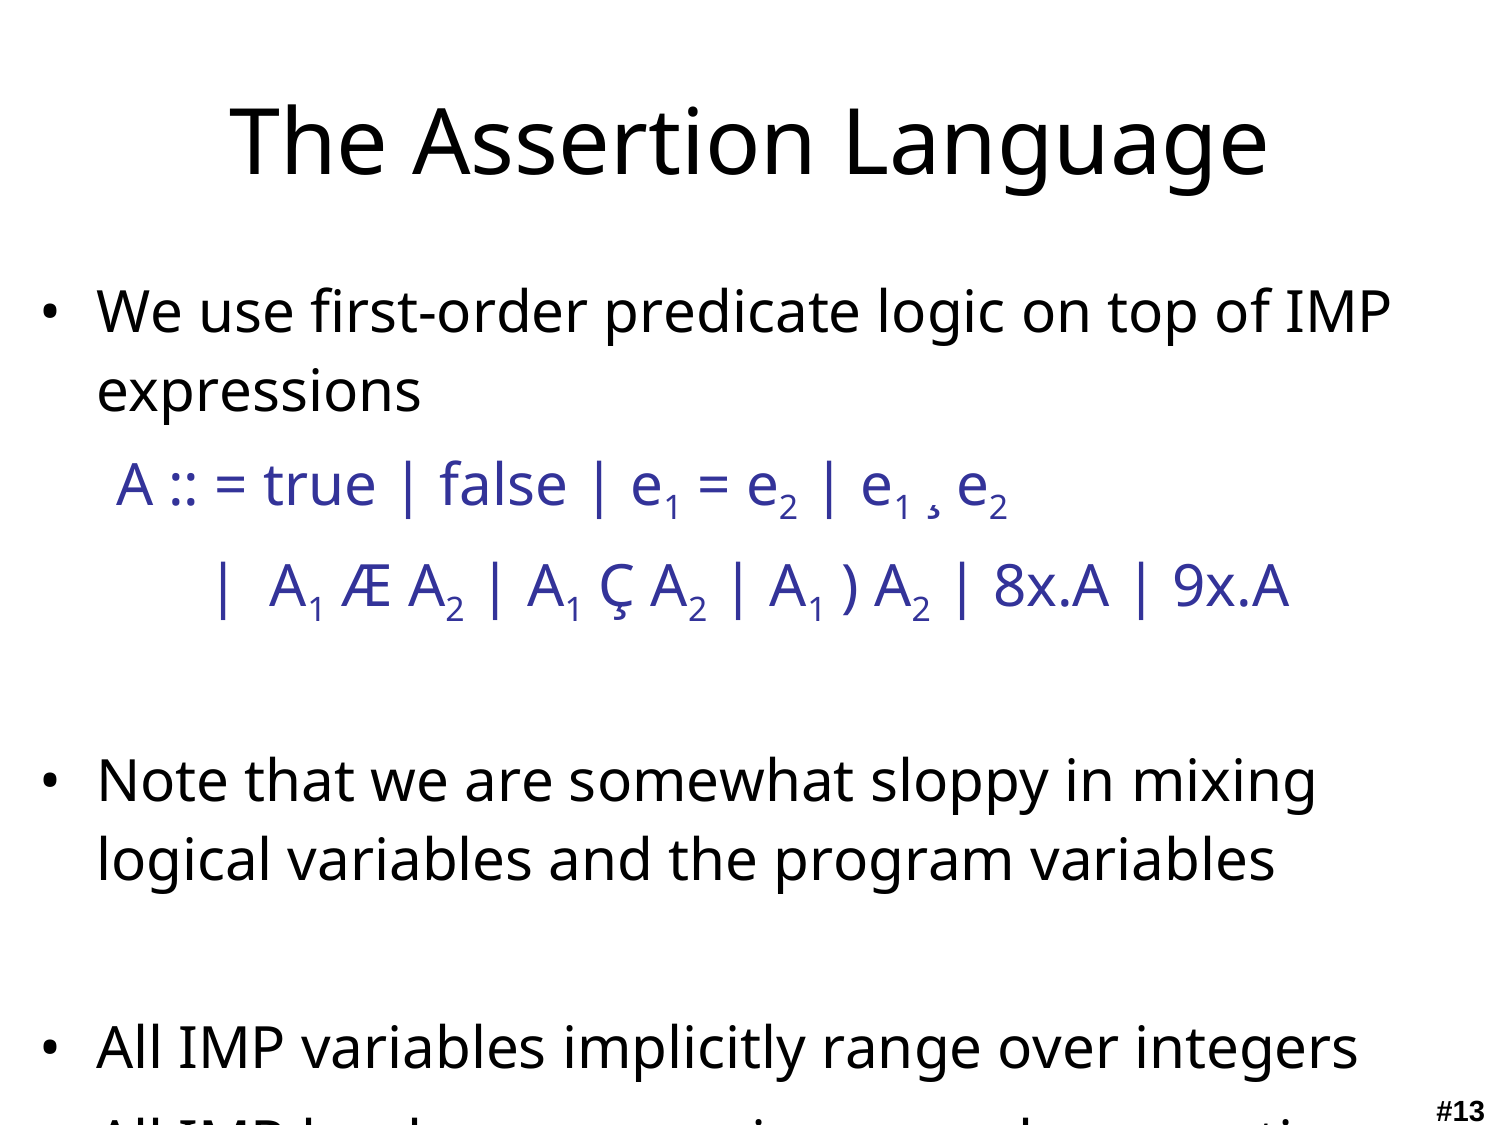

# The Assertion Language
We use first-order predicate logic on top of IMP expressions
 A :: = true | false | e1 = e2 | e1 ¸ e2
 | A1 Æ A2 | A1 Ç A2 | A1 ) A2 | 8x.A | 9x.A
Note that we are somewhat sloppy in mixing logical variables and the program variables
All IMP variables implicitly range over integers
All IMP boolean expressions are also assertions
13